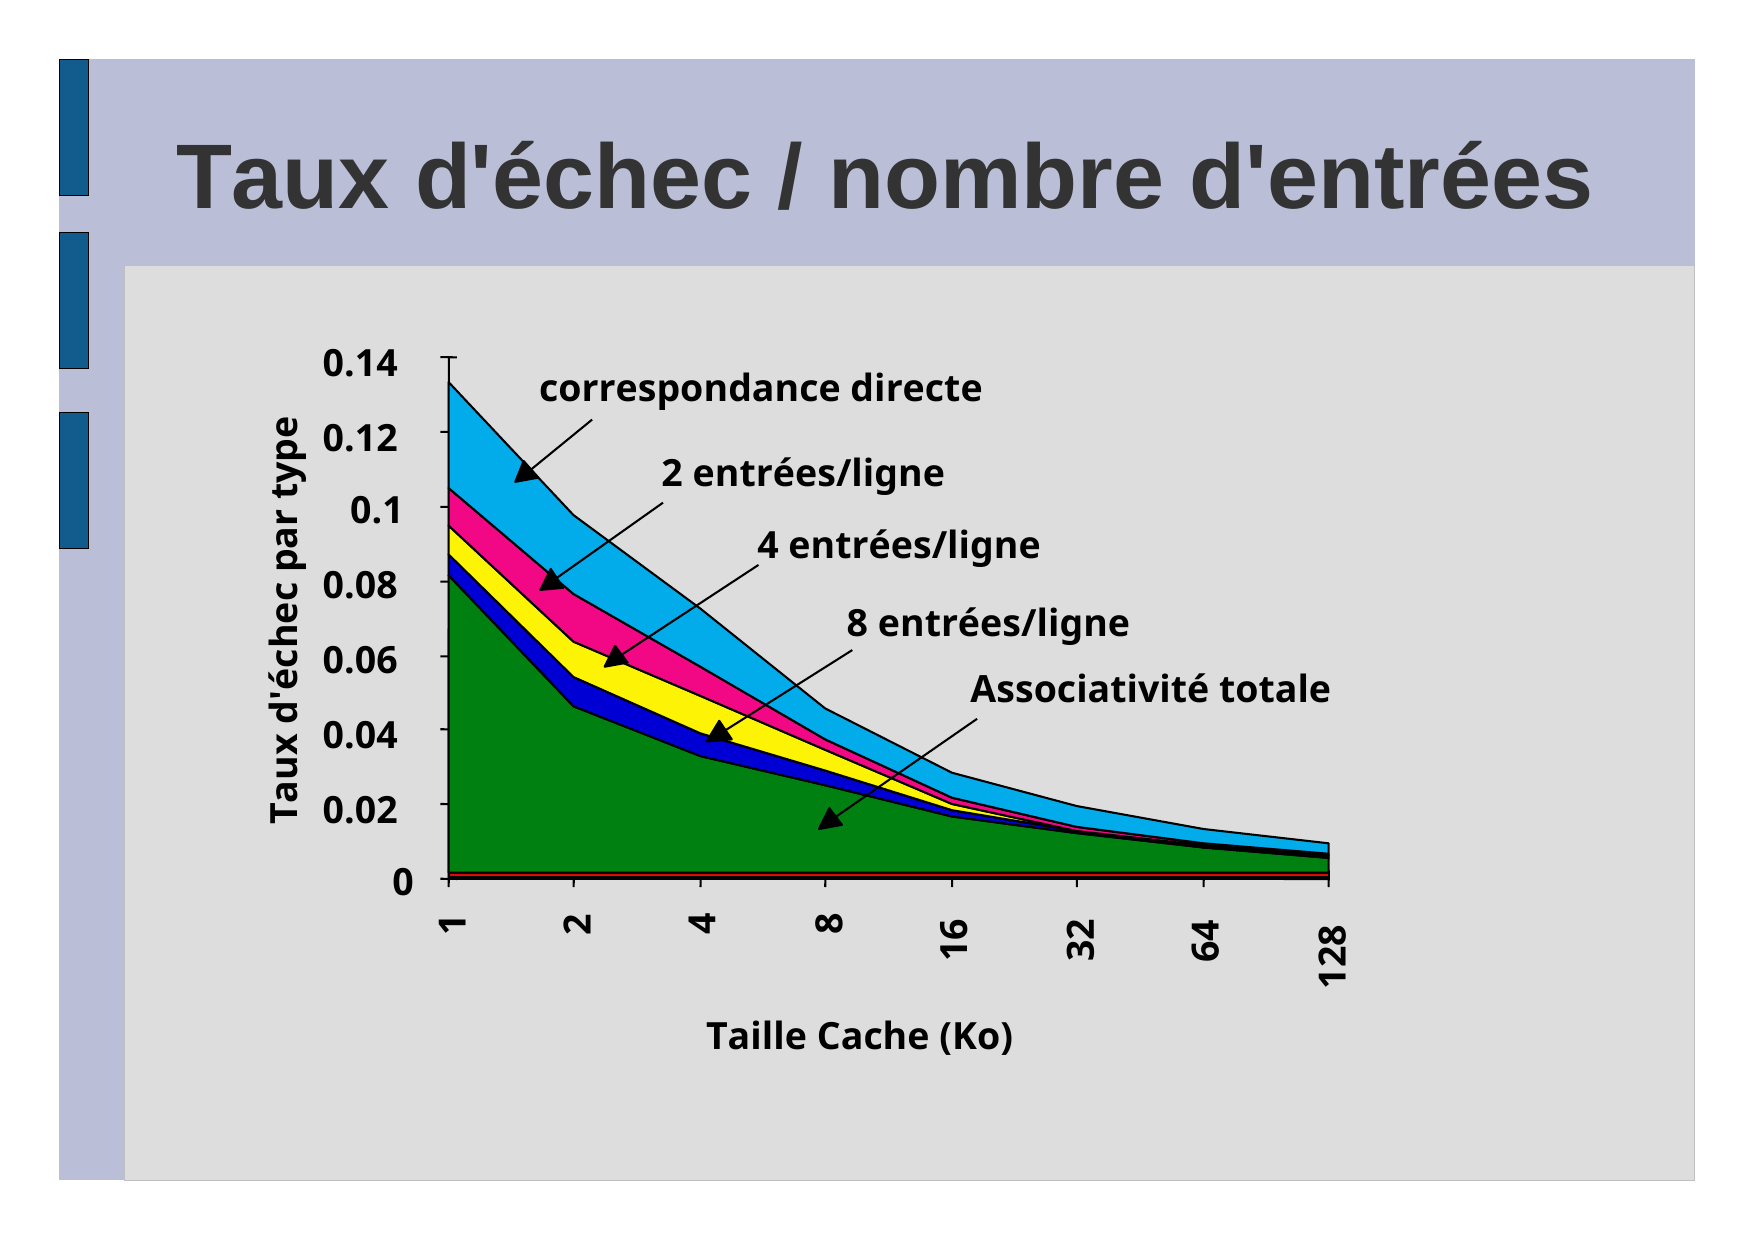

# Taux d'échec / nombre d'entrées
0.14
correspondance directe
0.12
2 entrées/ligne
0.1
4 entrées/ligne
0.08
Taux d'échec par type
8 entrées/ligne
0.06
Associativité totale
0.04
0.02
0
4
8
1
2
16
32
64
128
Taille Cache (Ko)